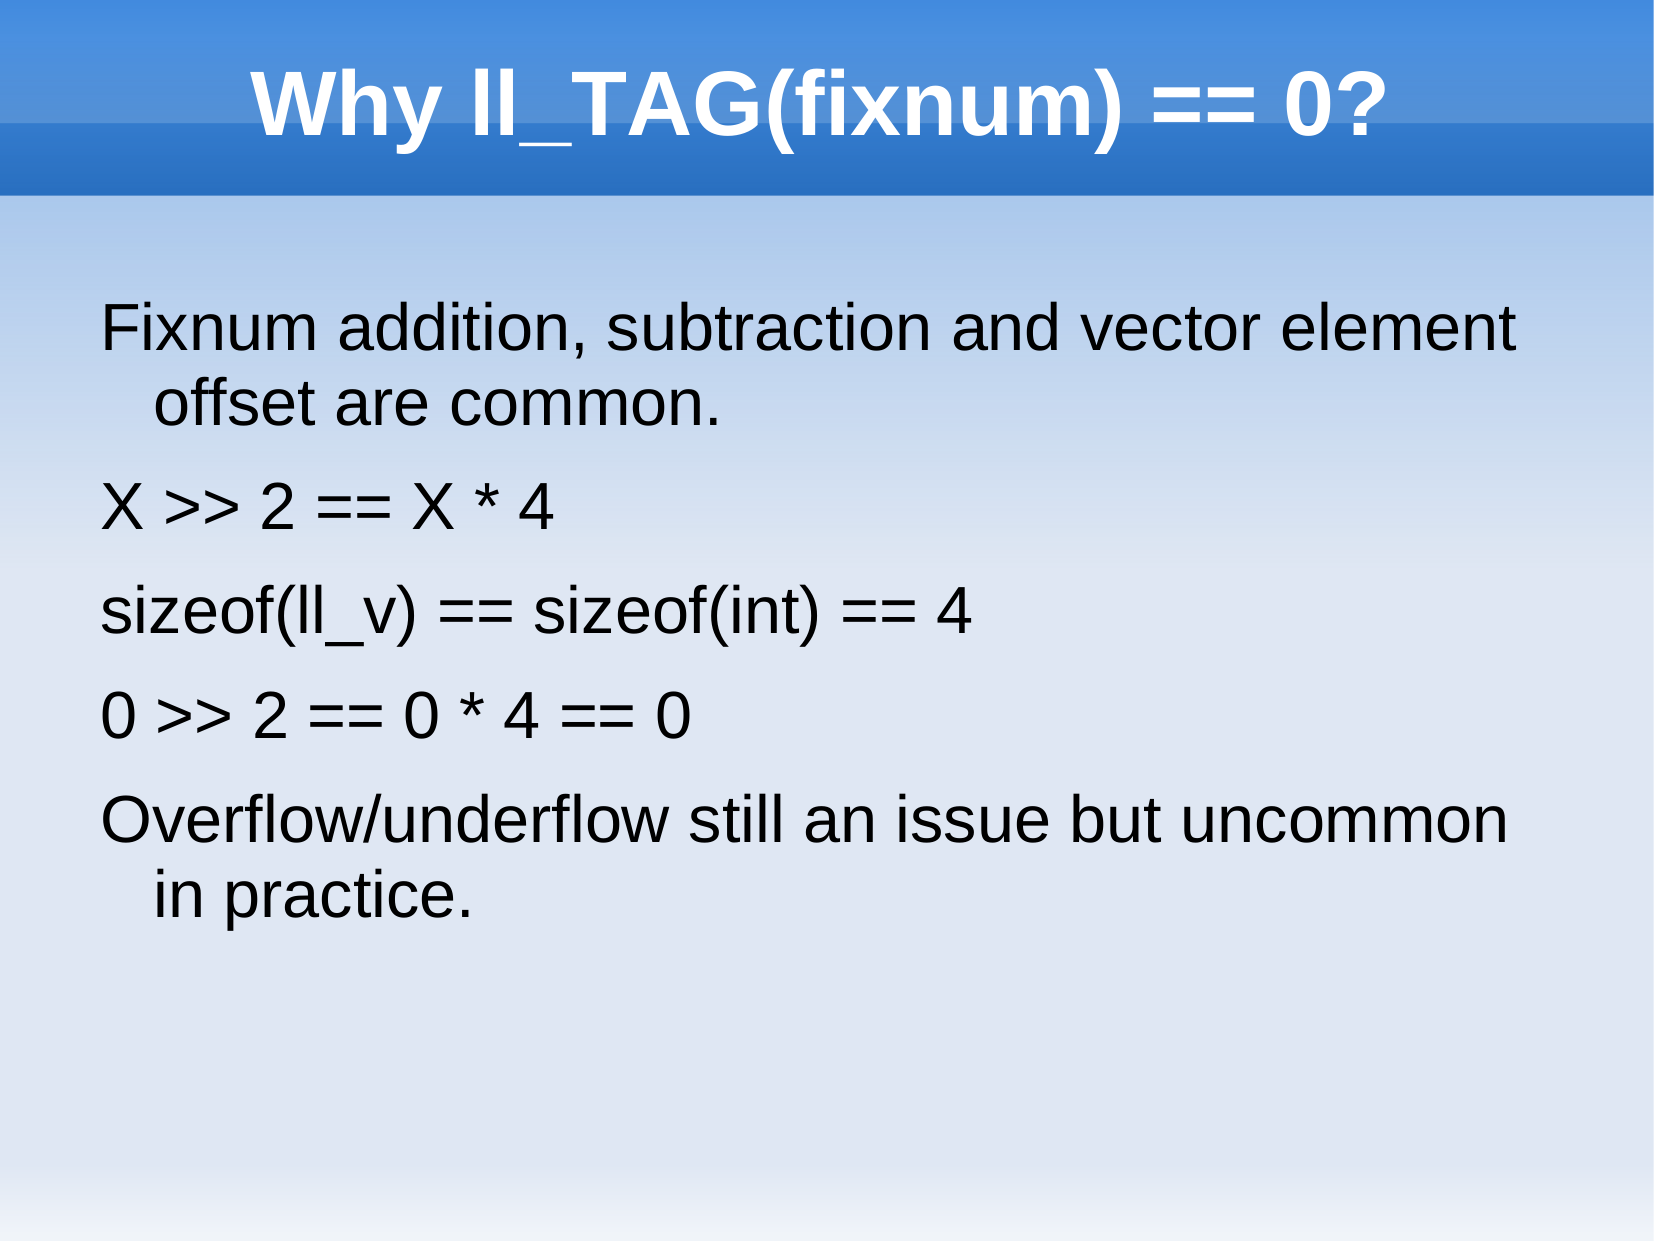

# Why ll_TAG(fixnum) == 0?
Fixnum addition, subtraction and vector element offset are common.
X >> 2 == X * 4
sizeof(ll_v) == sizeof(int) == 4
0 >> 2 == 0 * 4 == 0
Overflow/underflow still an issue but uncommon in practice.